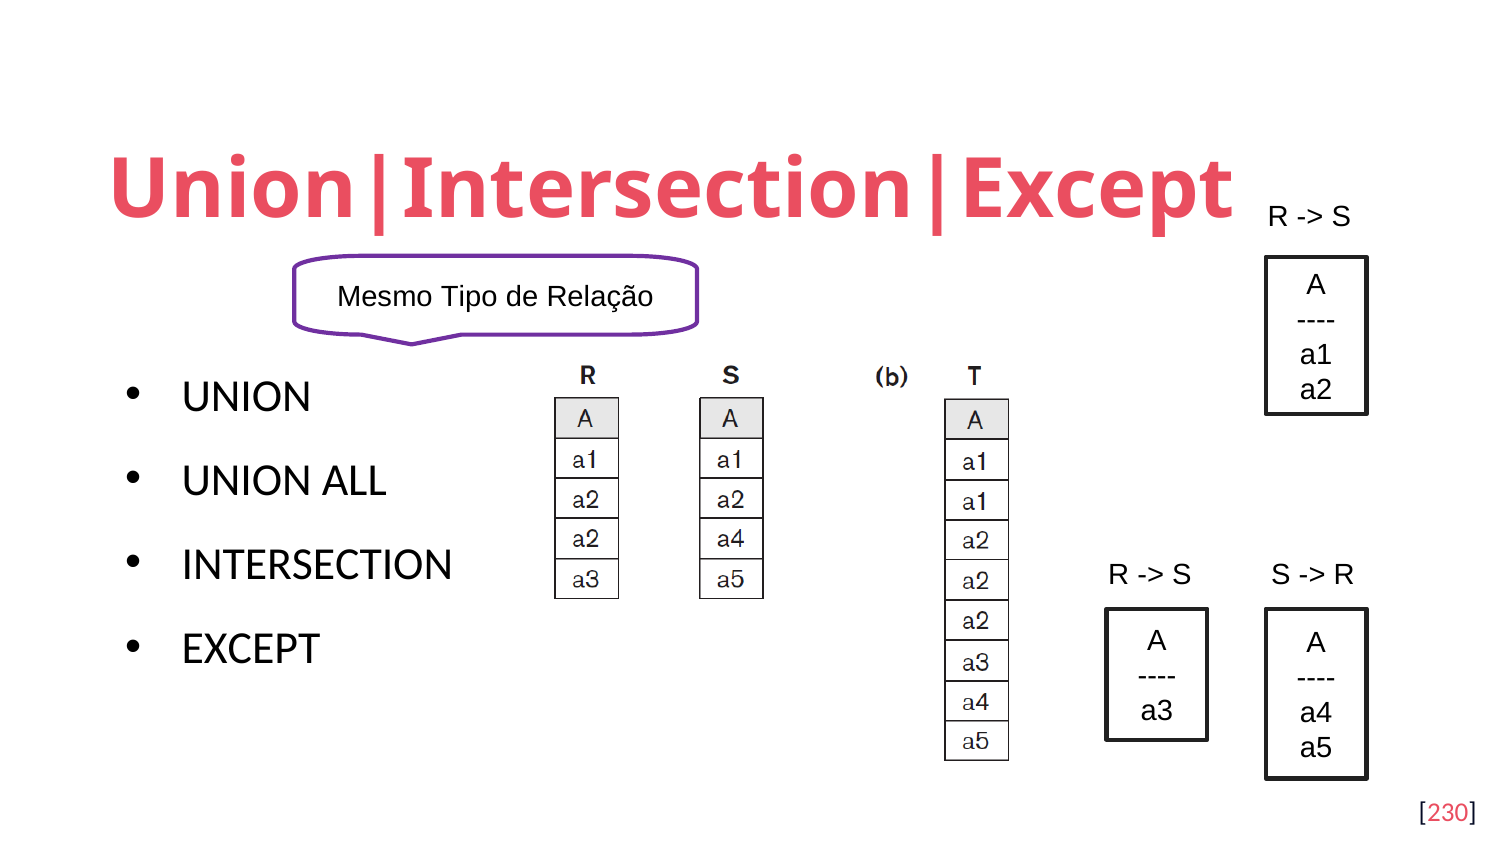

Union|Intersection|Except
R -> S
Mesmo Tipo de Relação
A
----
a1
a2
UNION
UNION ALL
INTERSECTION
EXCEPT
R -> S
S -> R
A
----
a3
A
----
a4
a5